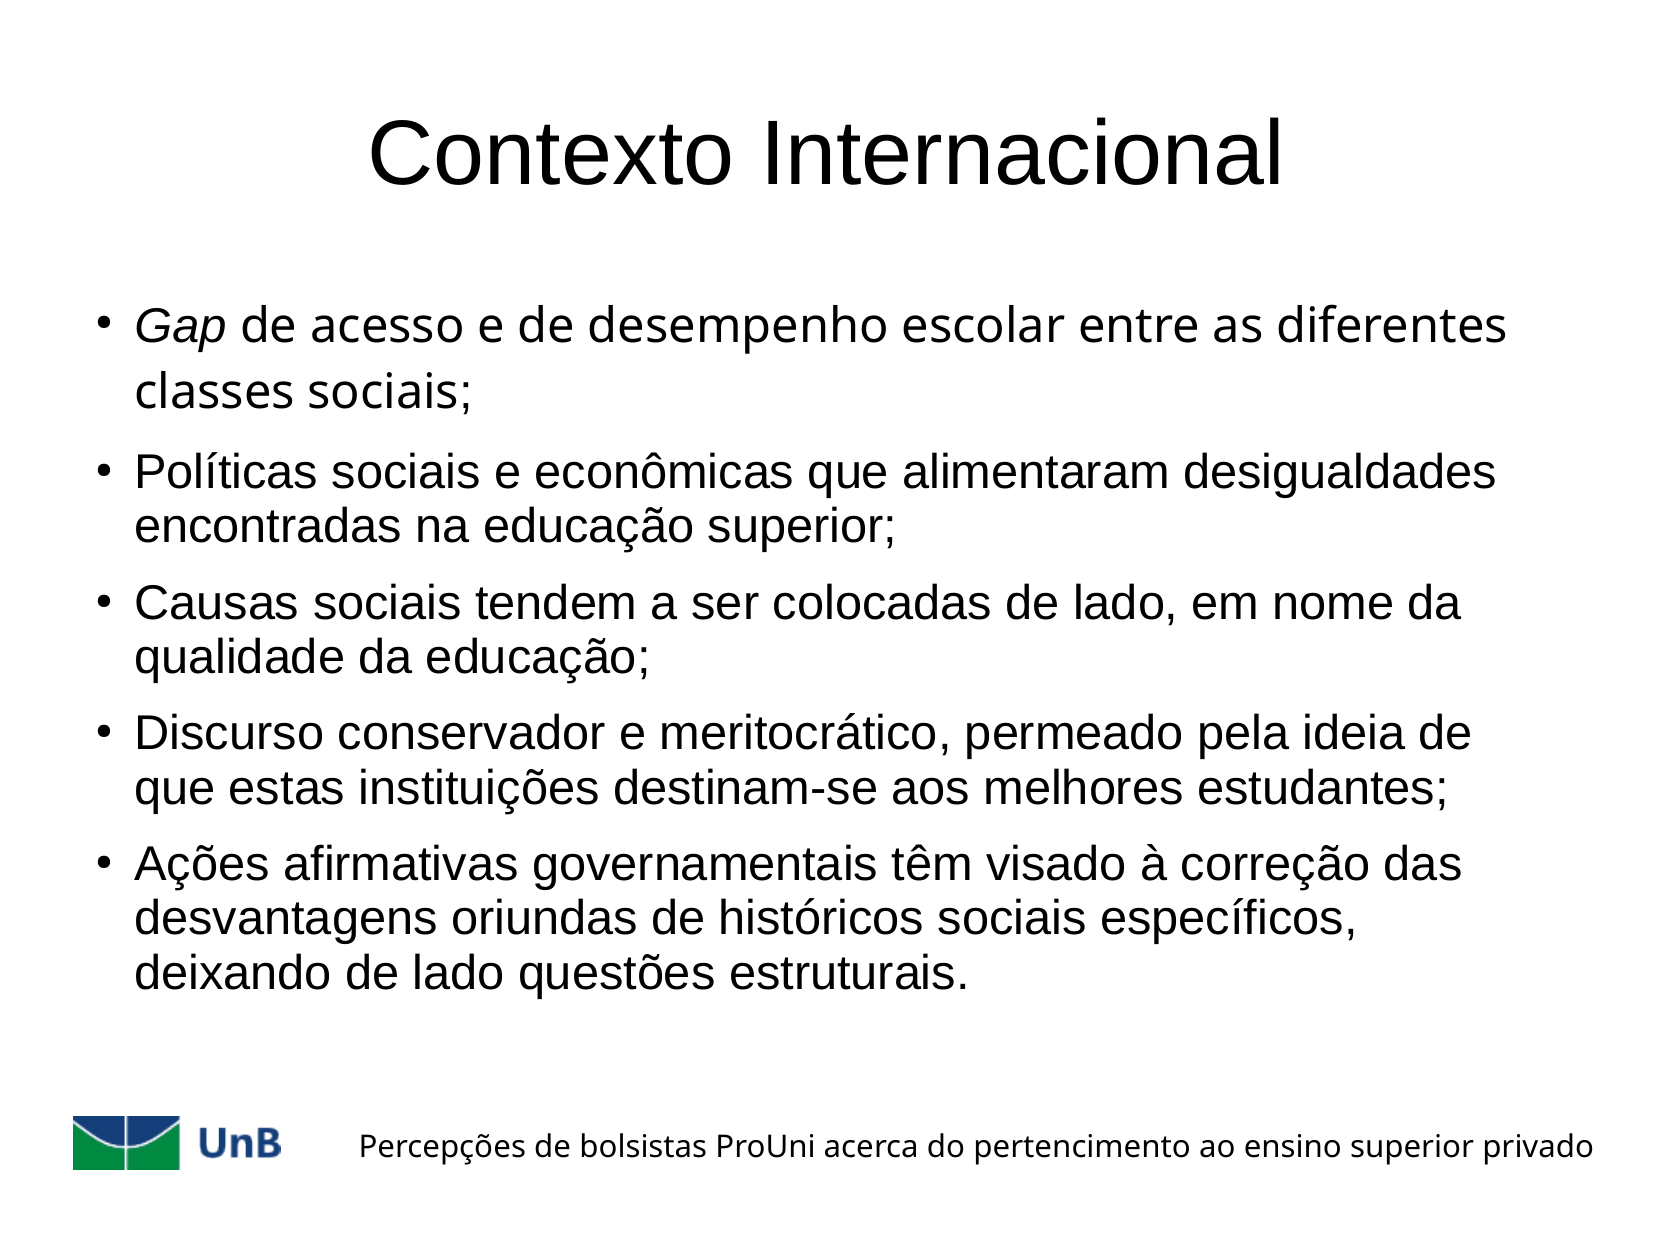

# Contexto Internacional
Gap de acesso e de desempenho escolar entre as diferentes classes sociais;
Políticas sociais e econômicas que alimentaram desigualdades encontradas na educação superior;
Causas sociais tendem a ser colocadas de lado, em nome da qualidade da educação;
Discurso conservador e meritocrático, permeado pela ideia de que estas instituições destinam-se aos melhores estudantes;
Ações afirmativas governamentais têm visado à correção das desvantagens oriundas de históricos sociais específicos, deixando de lado questões estruturais.
Percepções de bolsistas ProUni acerca do pertencimento ao ensino superior privado